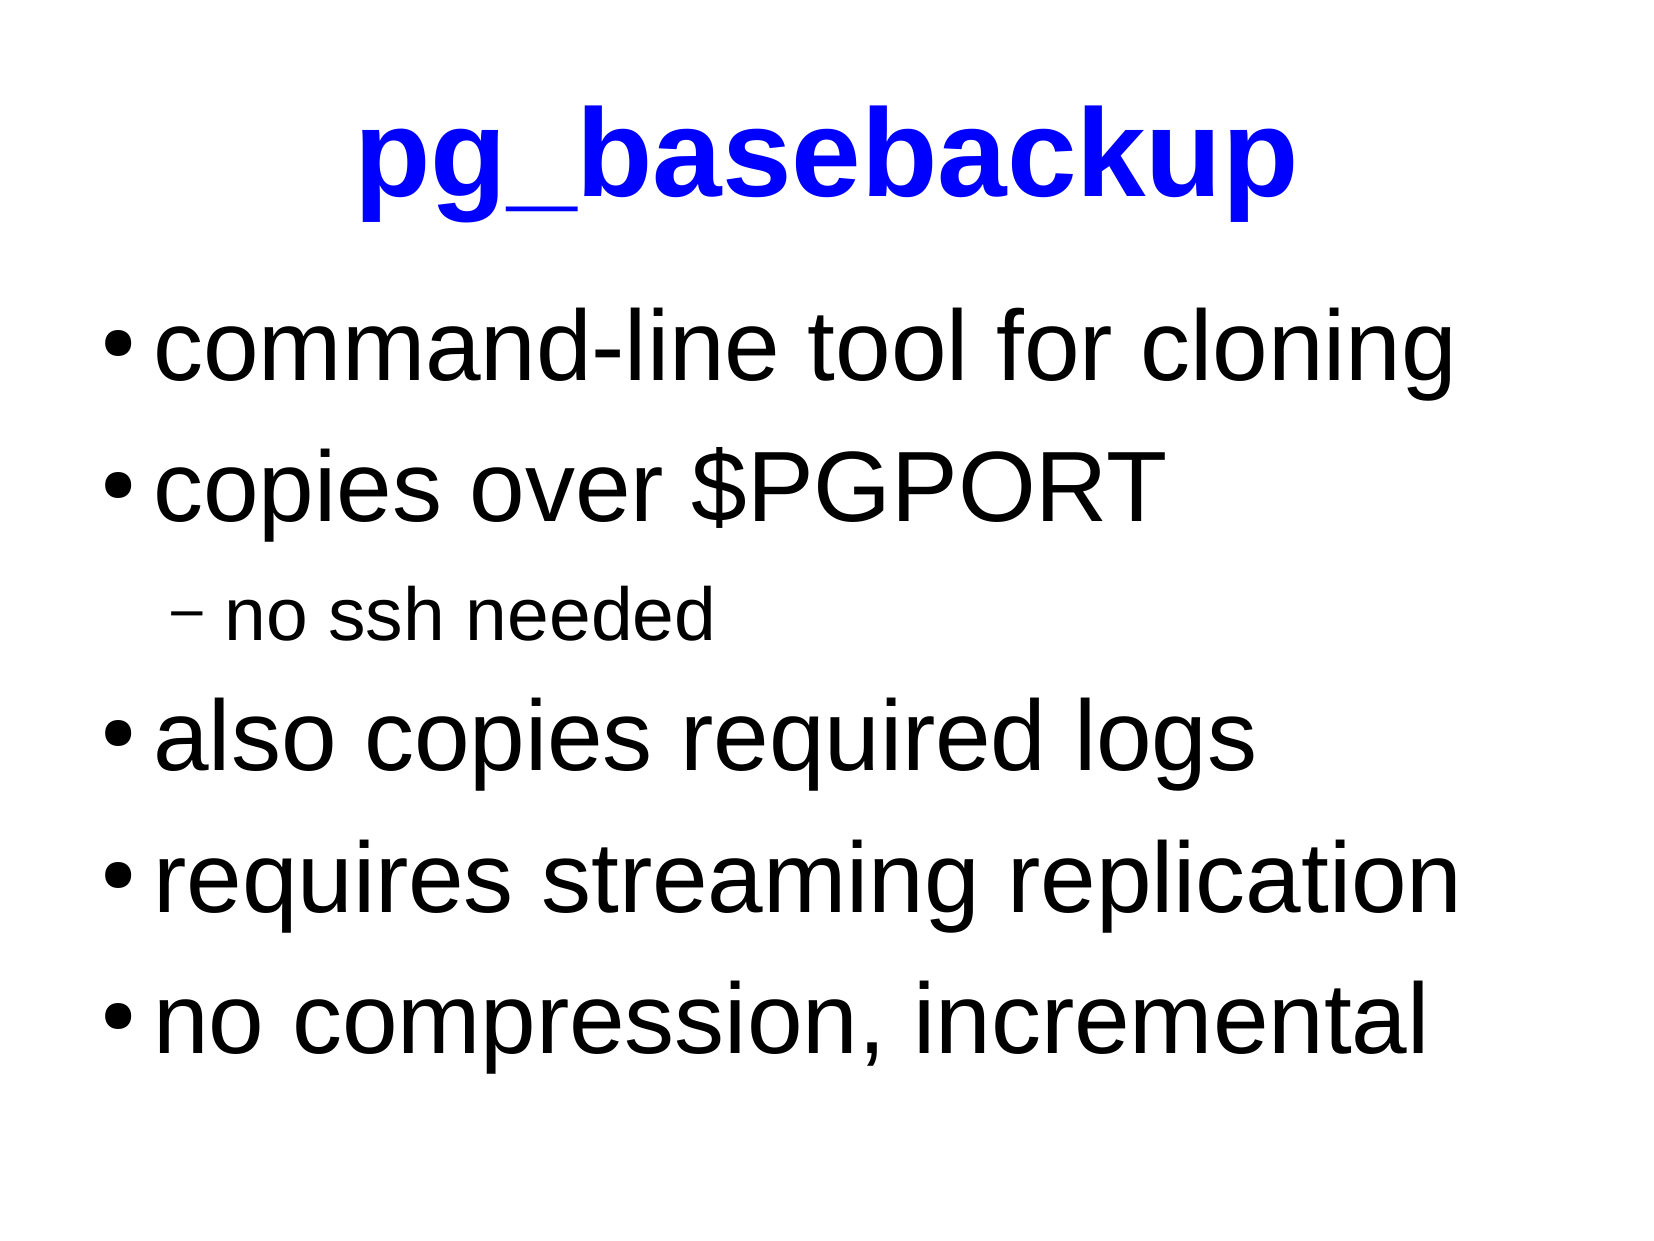

# pg_basebackup
command-line tool for cloning
copies over $PGPORT
no ssh needed
also copies required logs
requires streaming replication
no compression, incremental